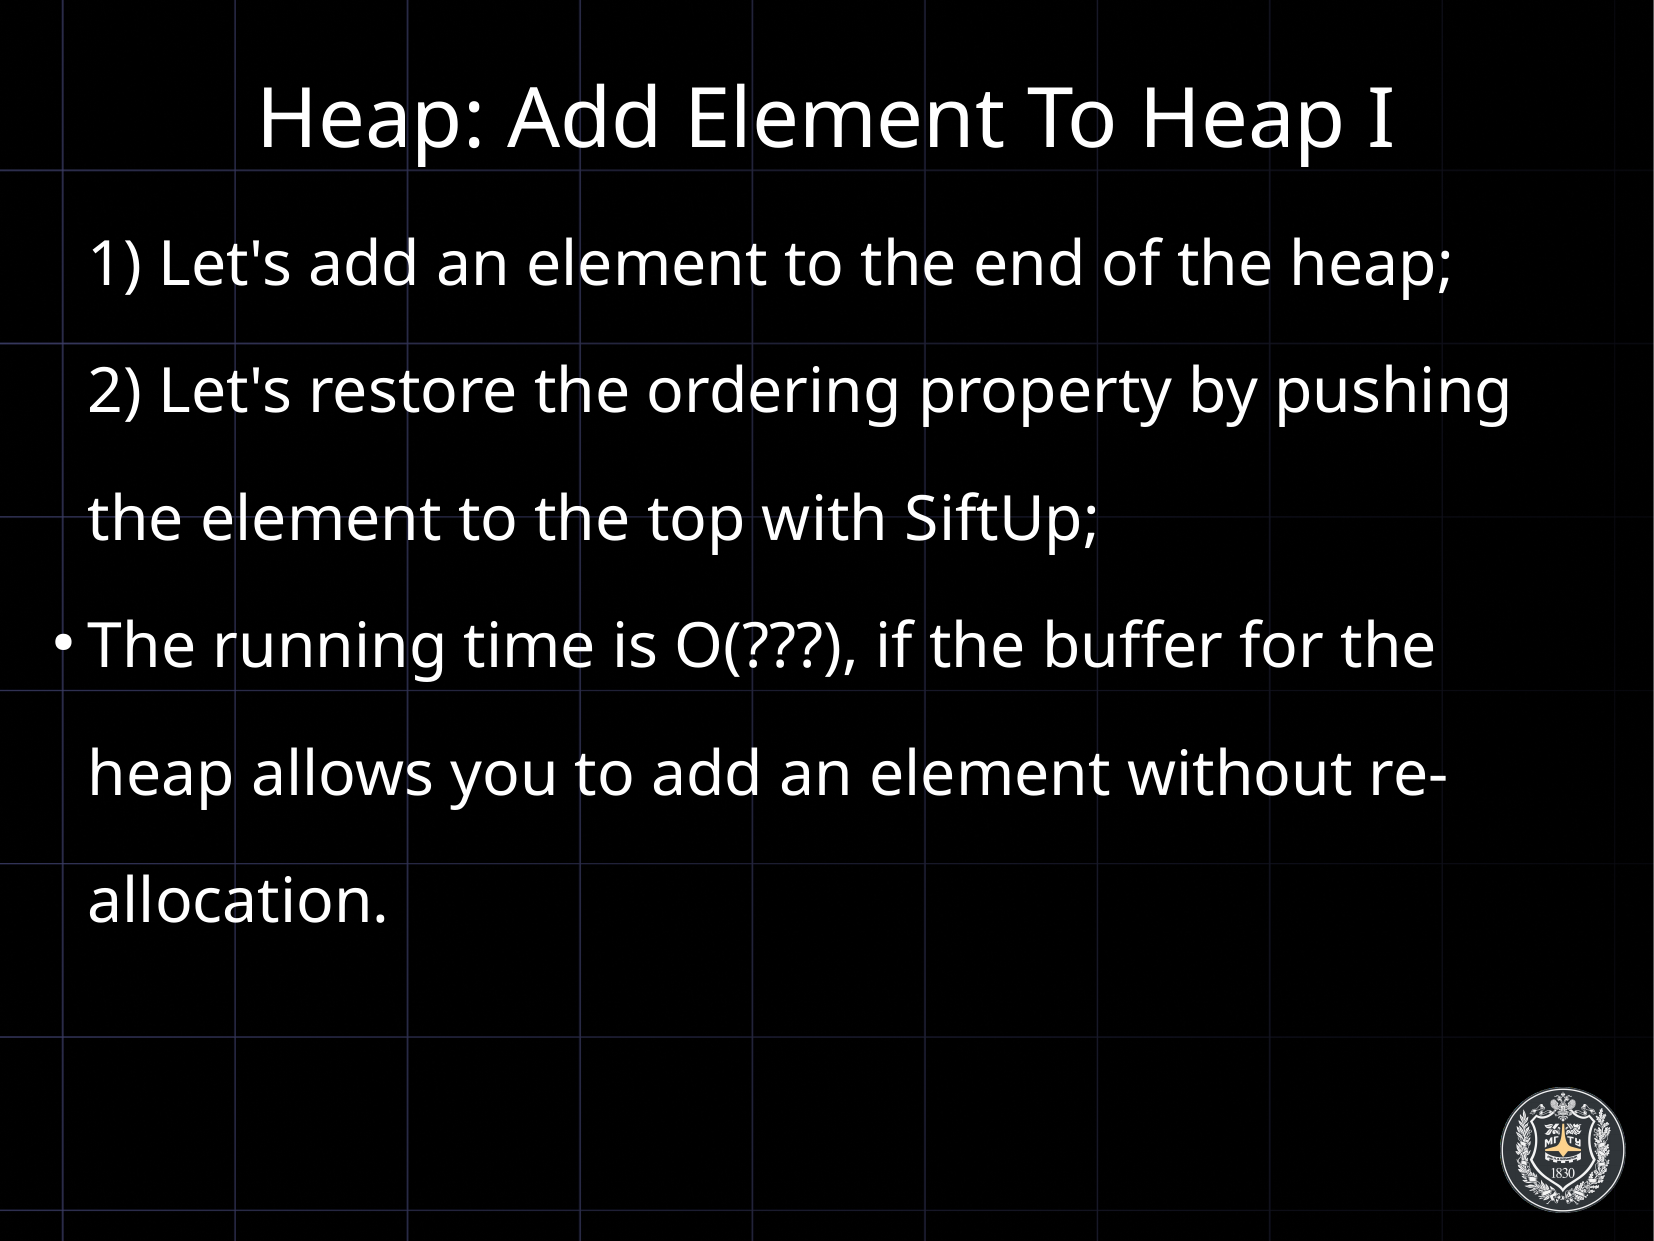

# Heap: Add Element To Heap I
1) Let's add an element to the end of the heap;
2) Let's restore the ordering property by pushing the element to the top with SiftUp;
The running time is O(???), if the buffer for the heap allows you to add an element without re-allocation.